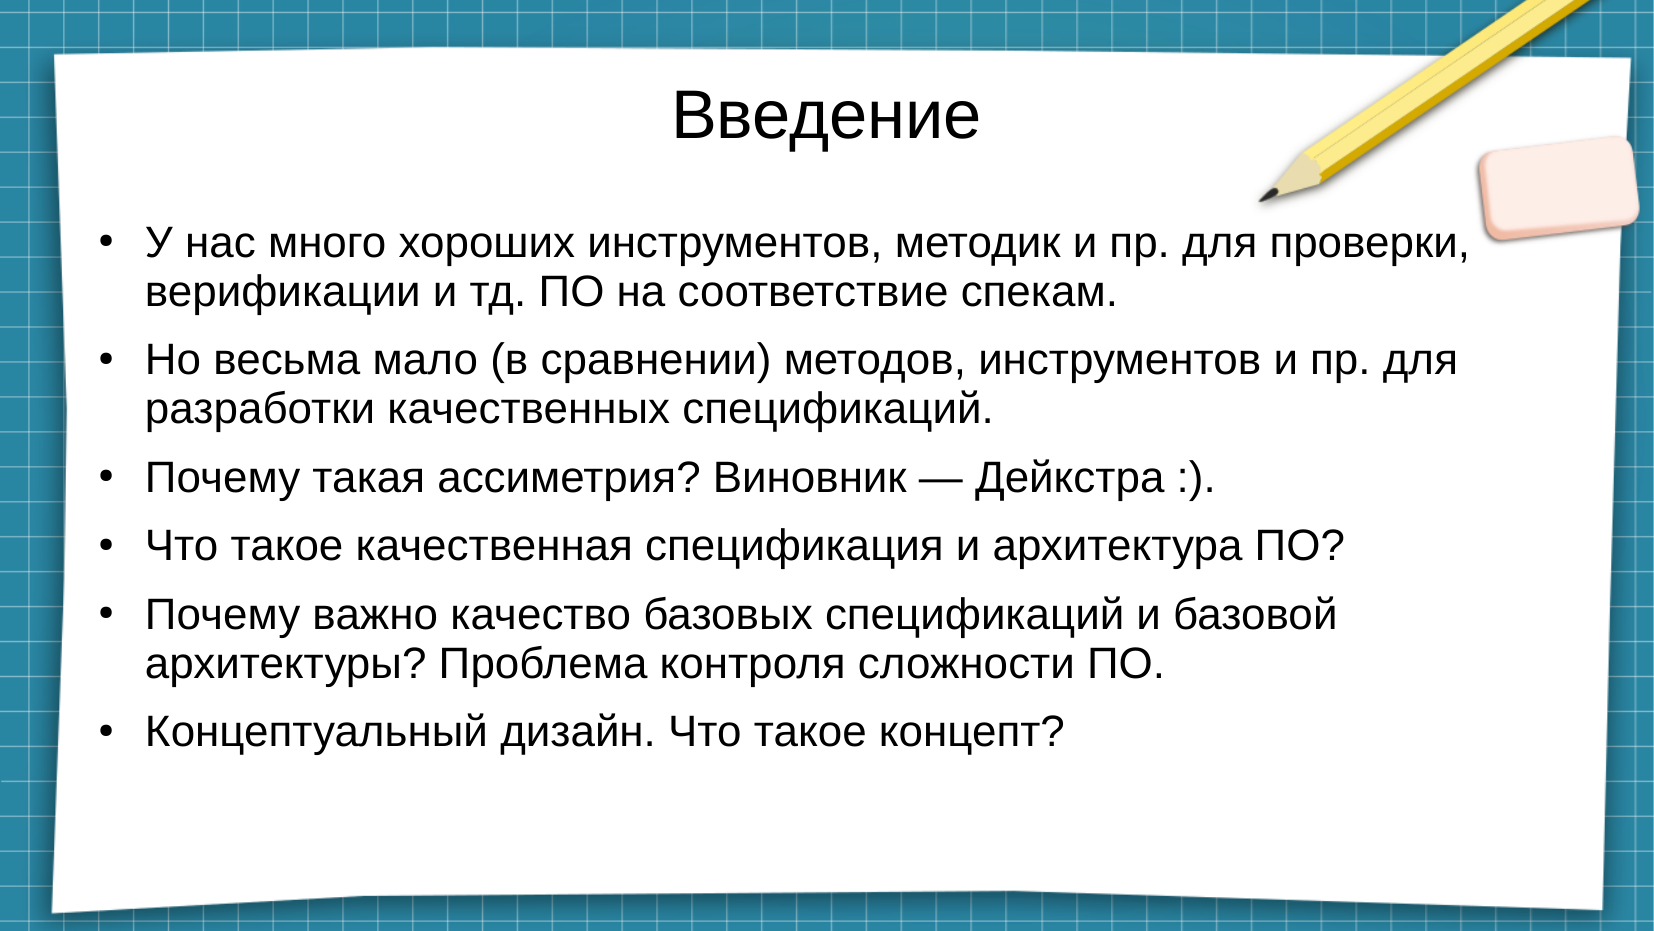

# Введение
У нас много хороших инструментов, методик и пр. для проверки, верификации и тд. ПО на соответствие спекам.
Но весьма мало (в сравнении) методов, инструментов и пр. для разработки качественных спецификаций.
Почему такая ассиметрия? Виновник — Дейкстра :).
Что такое качественная спецификация и архитектура ПО?
Почему важно качество базовых спецификаций и базовой архитектуры? Проблема контроля сложности ПО.
Концептуальный дизайн. Что такое концепт?